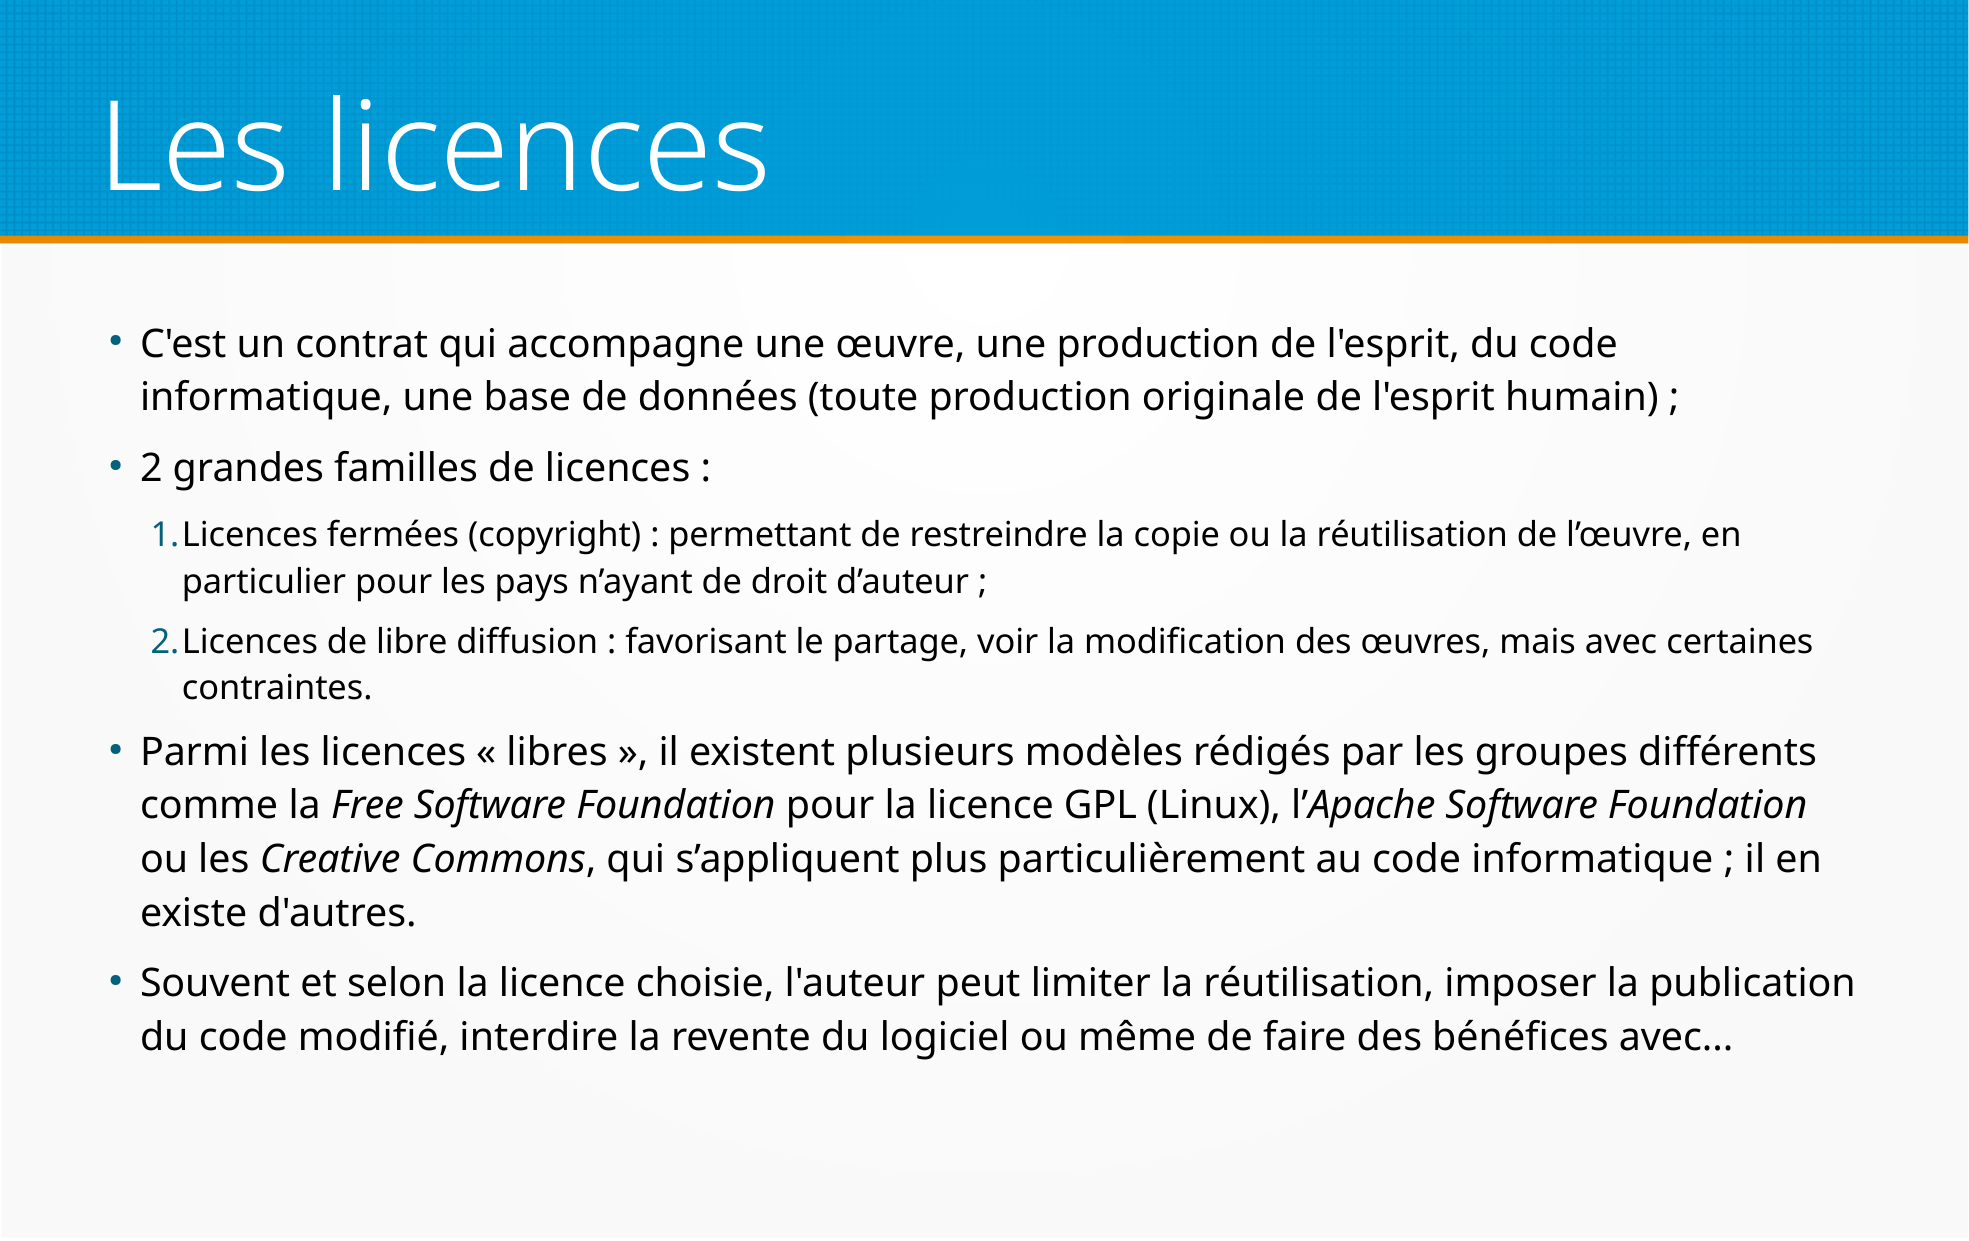

# Les licences
C'est un contrat qui accompagne une œuvre, une production de l'esprit, du code informatique, une base de données (toute production originale de l'esprit humain) ;
2 grandes familles de licences :
Licences fermées (copyright) : permettant de restreindre la copie ou la réutilisation de l’œuvre, en particulier pour les pays n’ayant de droit d’auteur ;
Licences de libre diffusion : favorisant le partage, voir la modification des œuvres, mais avec certaines contraintes.
Parmi les licences « libres », il existent plusieurs modèles rédigés par les groupes différents comme la Free Software Foundation pour la licence GPL (Linux), l’Apache Software Foundation ou les Creative Commons, qui s’appliquent plus particulièrement au code informatique ; il en existe d'autres.
Souvent et selon la licence choisie, l'auteur peut limiter la réutilisation, imposer la publication du code modifié, interdire la revente du logiciel ou même de faire des bénéfices avec...